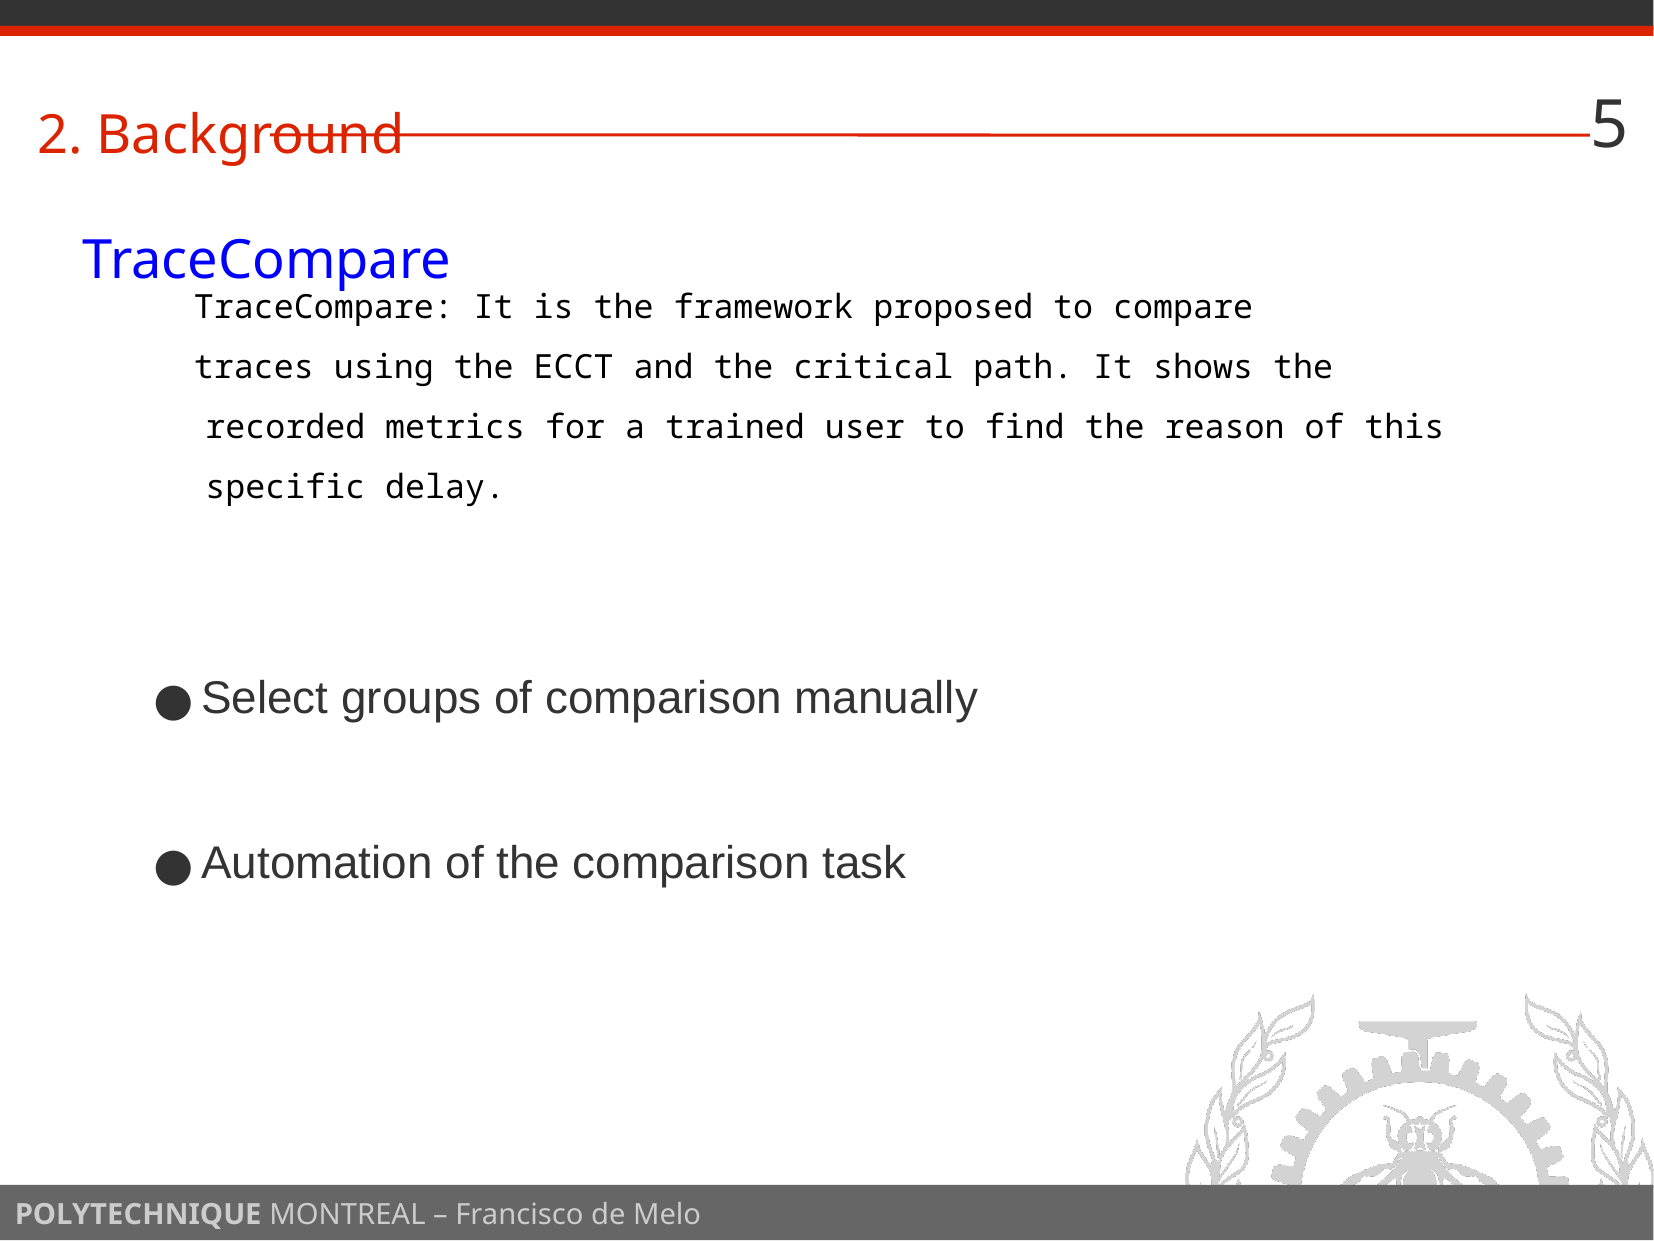

5
2. Background
TraceCompare
TraceCompare: It is the framework proposed to compare
traces using the ECCT and the critical path. It shows the recorded metrics for a trained user to find the reason of this specific delay.
Select groups of comparison manually
Automation of the comparison task
POLYTECHNIQUE MONTREAL – Francisco de Melo